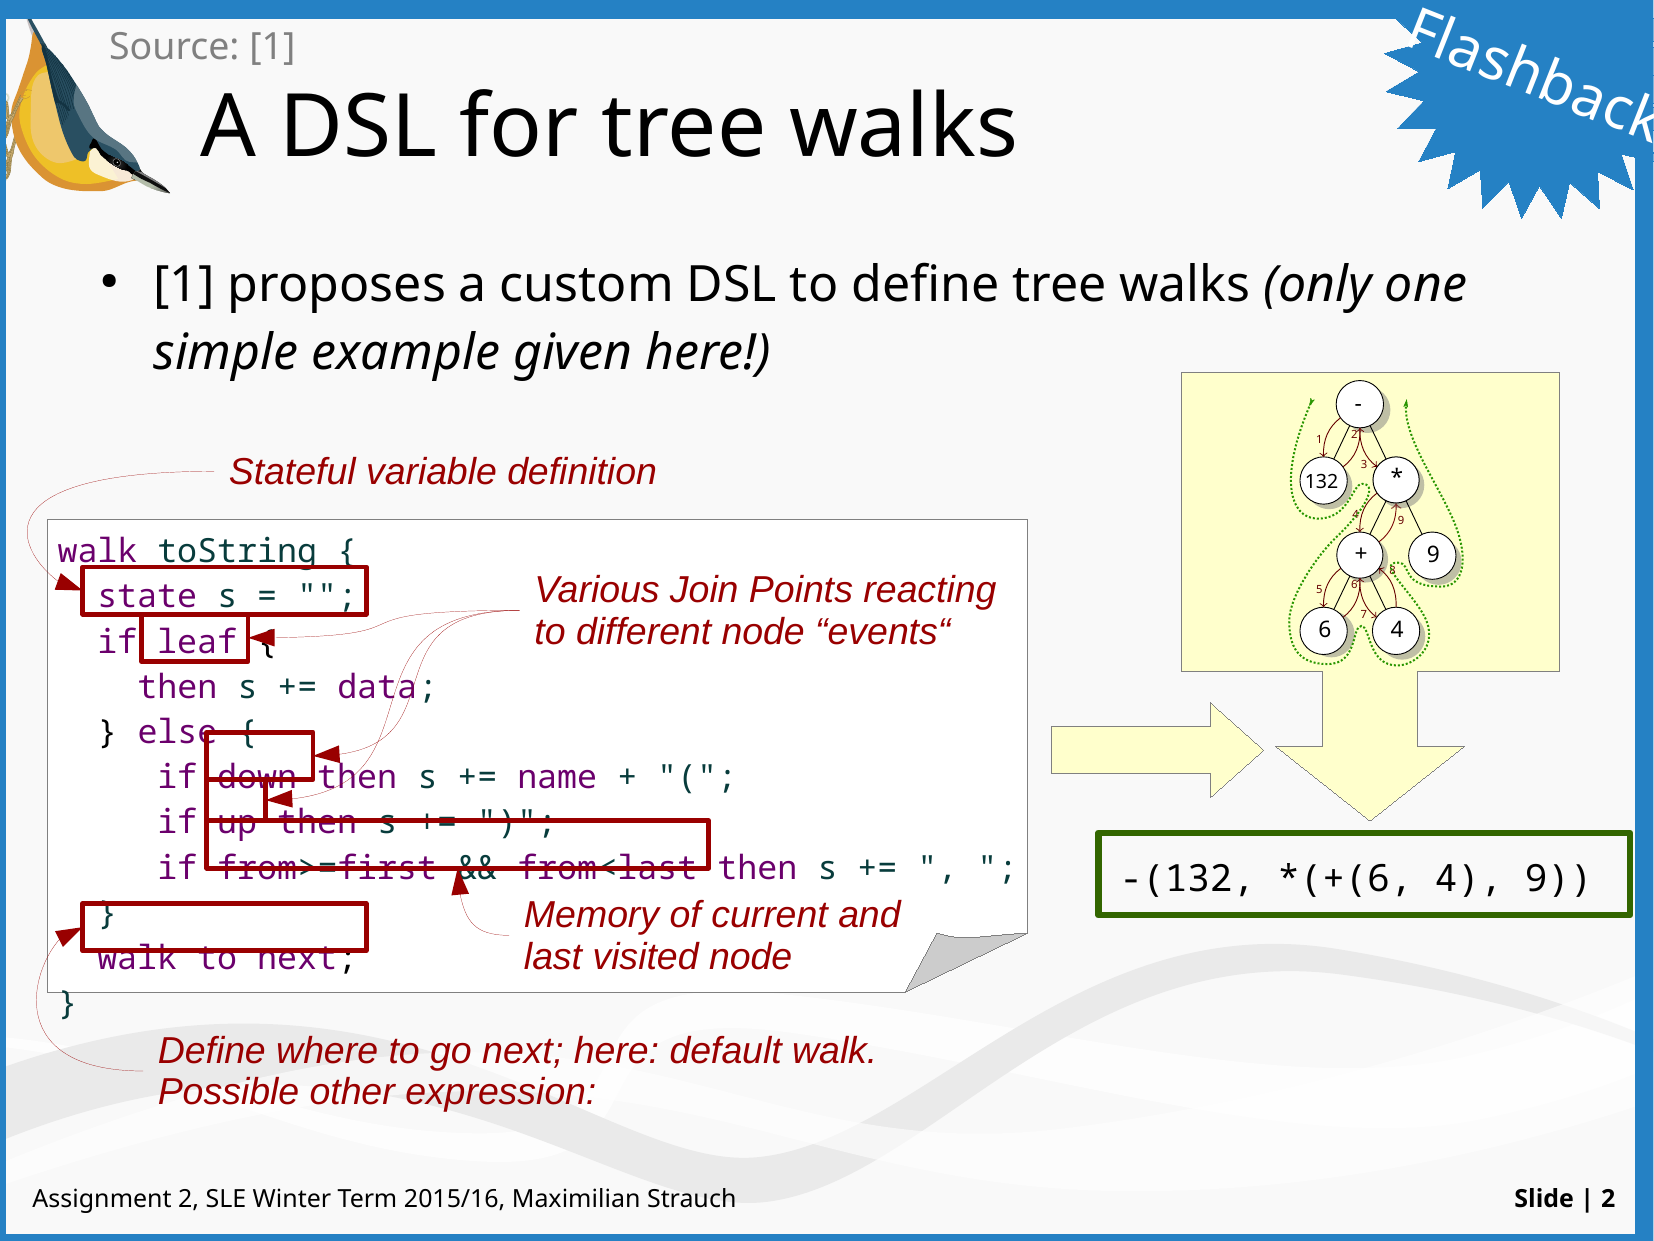

Flashback
Source: [1]
# A DSL for tree walks
[1] proposes a custom DSL to define tree walks (only one simple example given here!)
-(132, *(+(6, 4), 9))
Stateful variable definition
walk toString {
 state s = "";
 if leaf {
 then s += data;
 } else {
 if down then s += name + "(";
 if up then s += ")";
 if from>=first && from<last then s += ", ";
 }
 walk to next;
}
Various Join Points reacting
to different node “events“
Memory of current and
last visited node
Define where to go next; here: default walk.
Possible other expression: